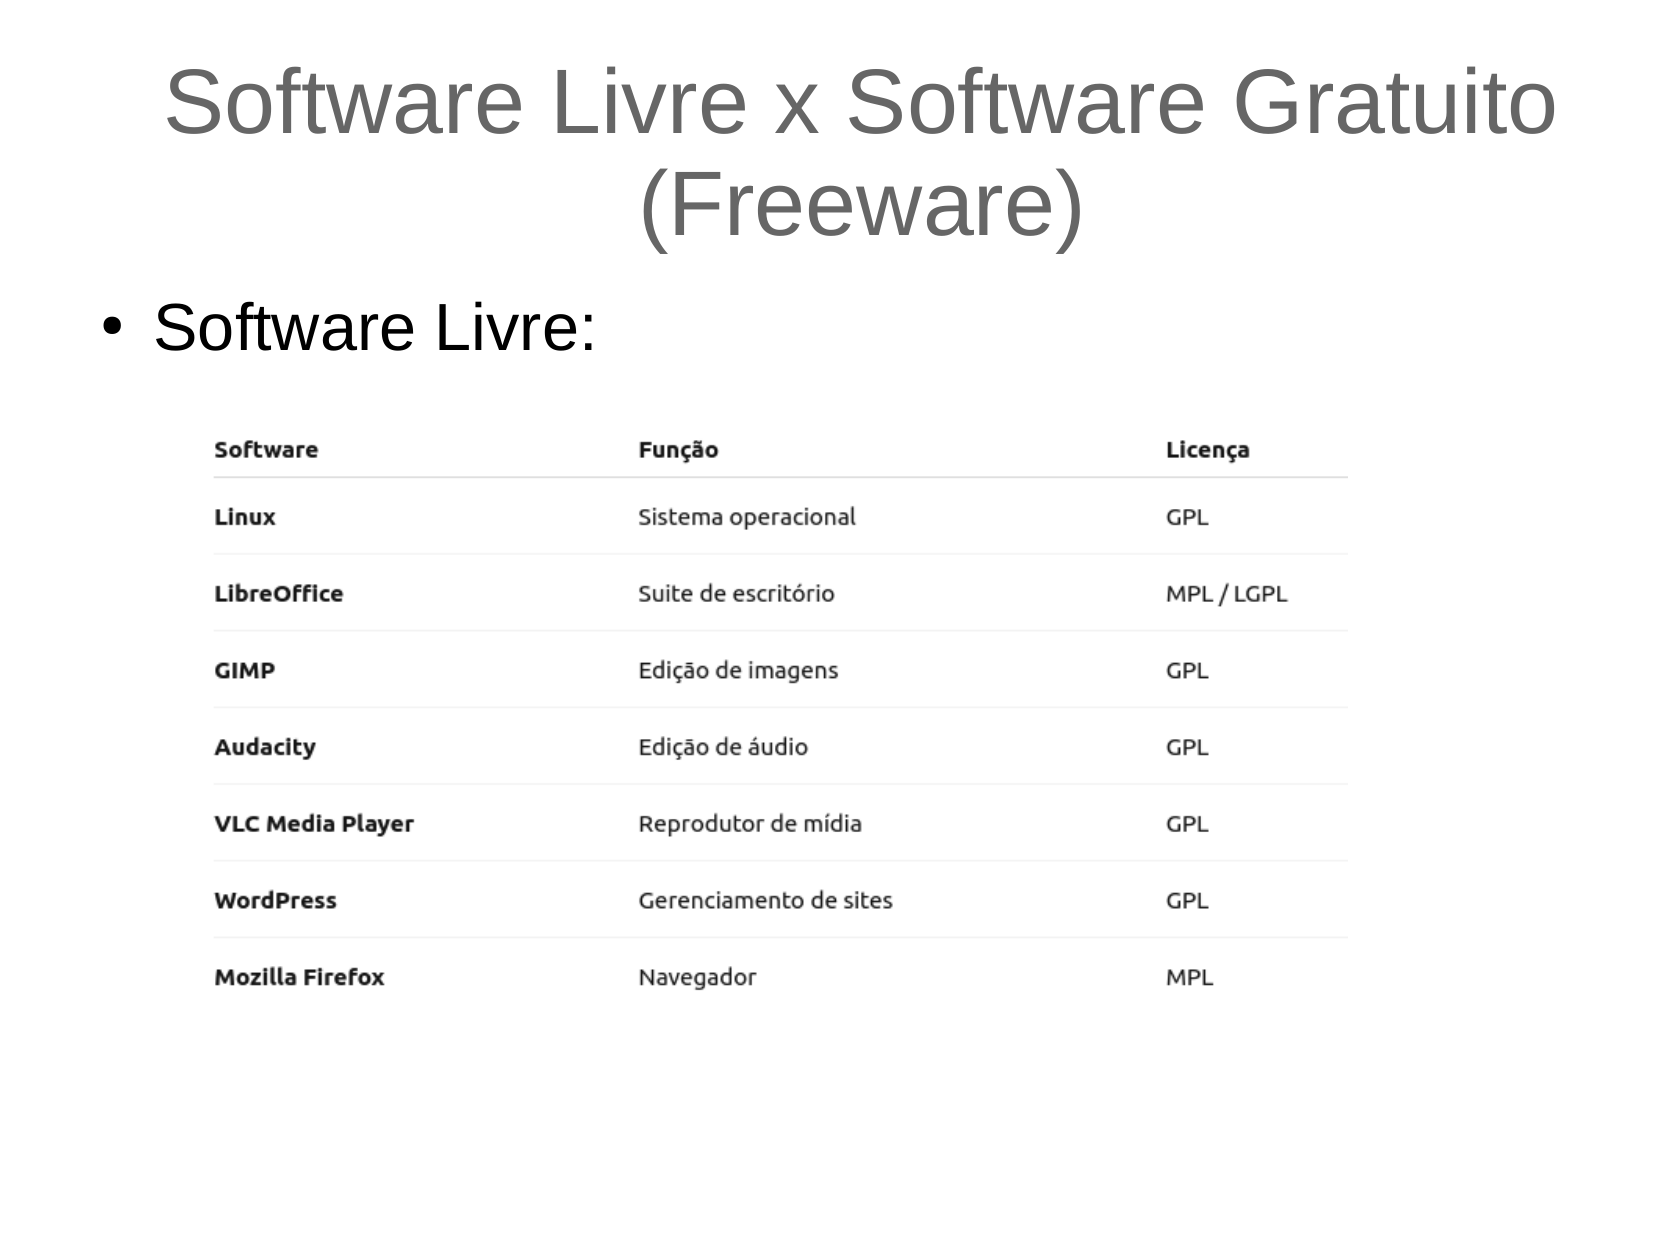

# Software Livre x Software Gratuito (Freeware)
Software Livre: